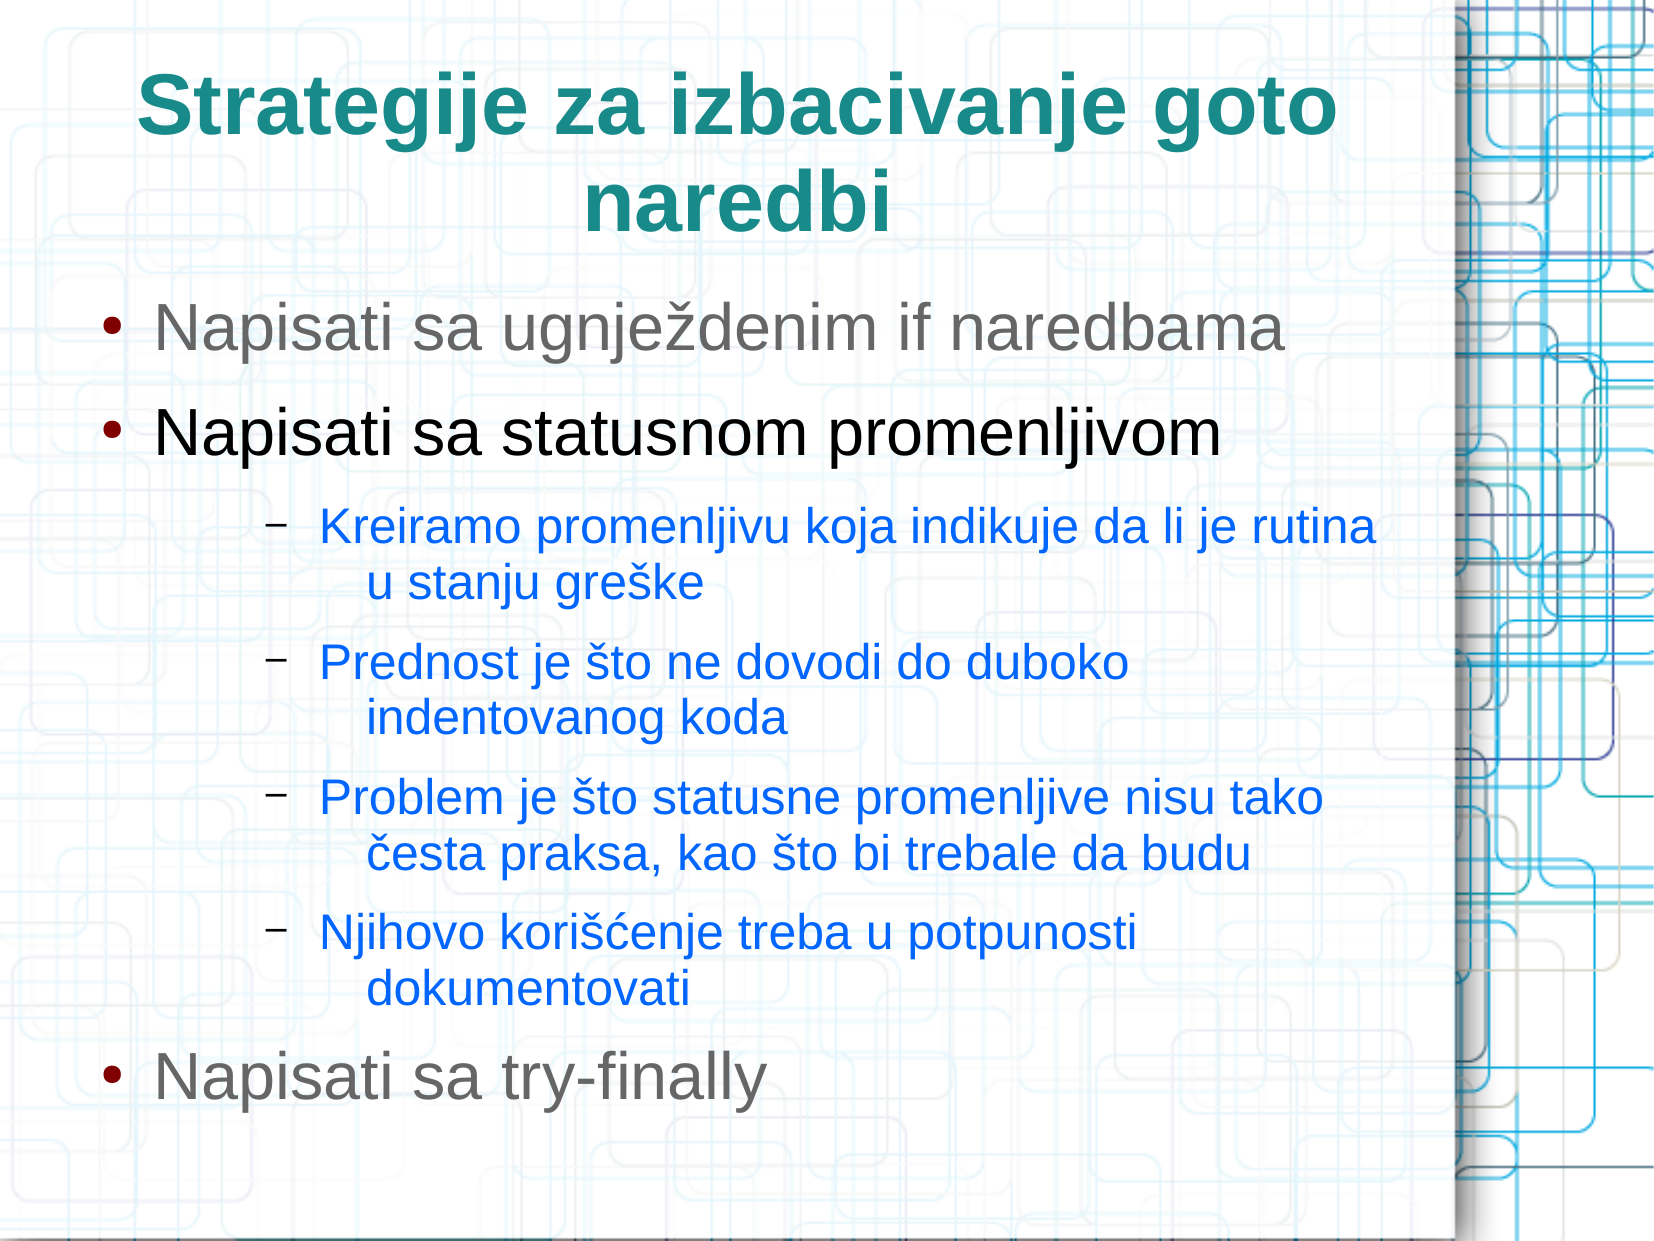

# Strategije za izbacivanje goto naredbi
Napisati sa ugnježdenim if naredbama
Napisati sa statusnom promenljivom
Kreiramo promenljivu koja indikuje da li je rutina u stanju greške
Prednost je što ne dovodi do duboko indentovanog koda
Problem je što statusne promenljive nisu tako česta praksa, kao što bi trebale da budu
Njihovo korišćenje treba u potpunosti dokumentovati
Napisati sa try-finally